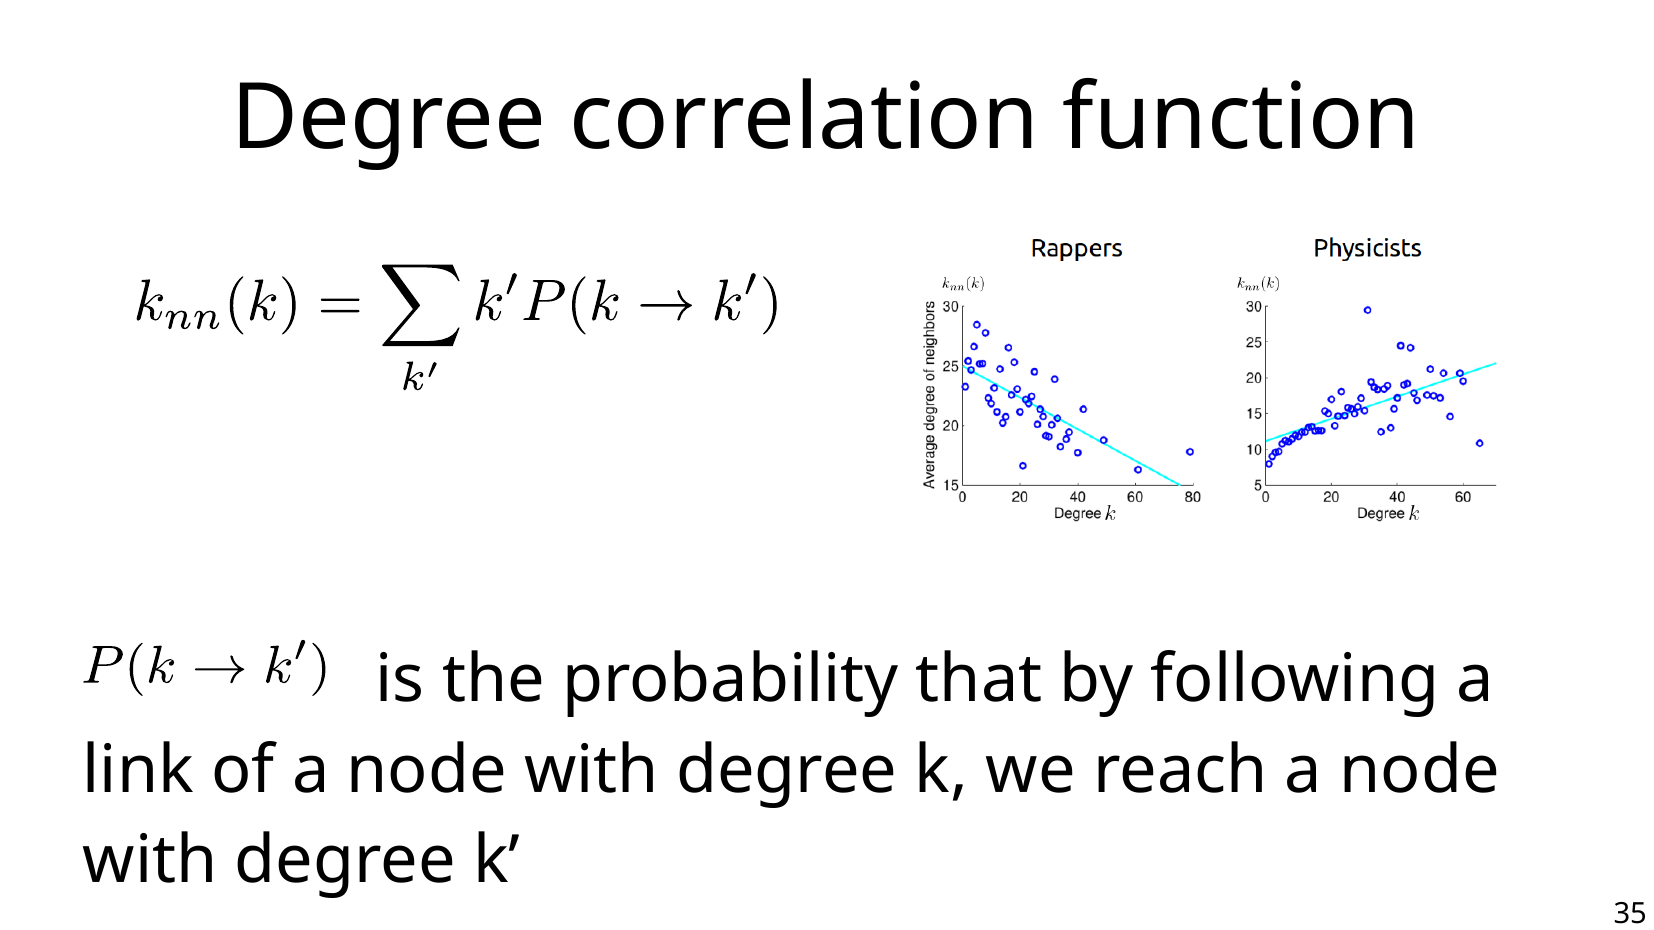

# Degree correlation function
 is the probability that by following a link of a node with degree k, we reach a node with degree k’
35